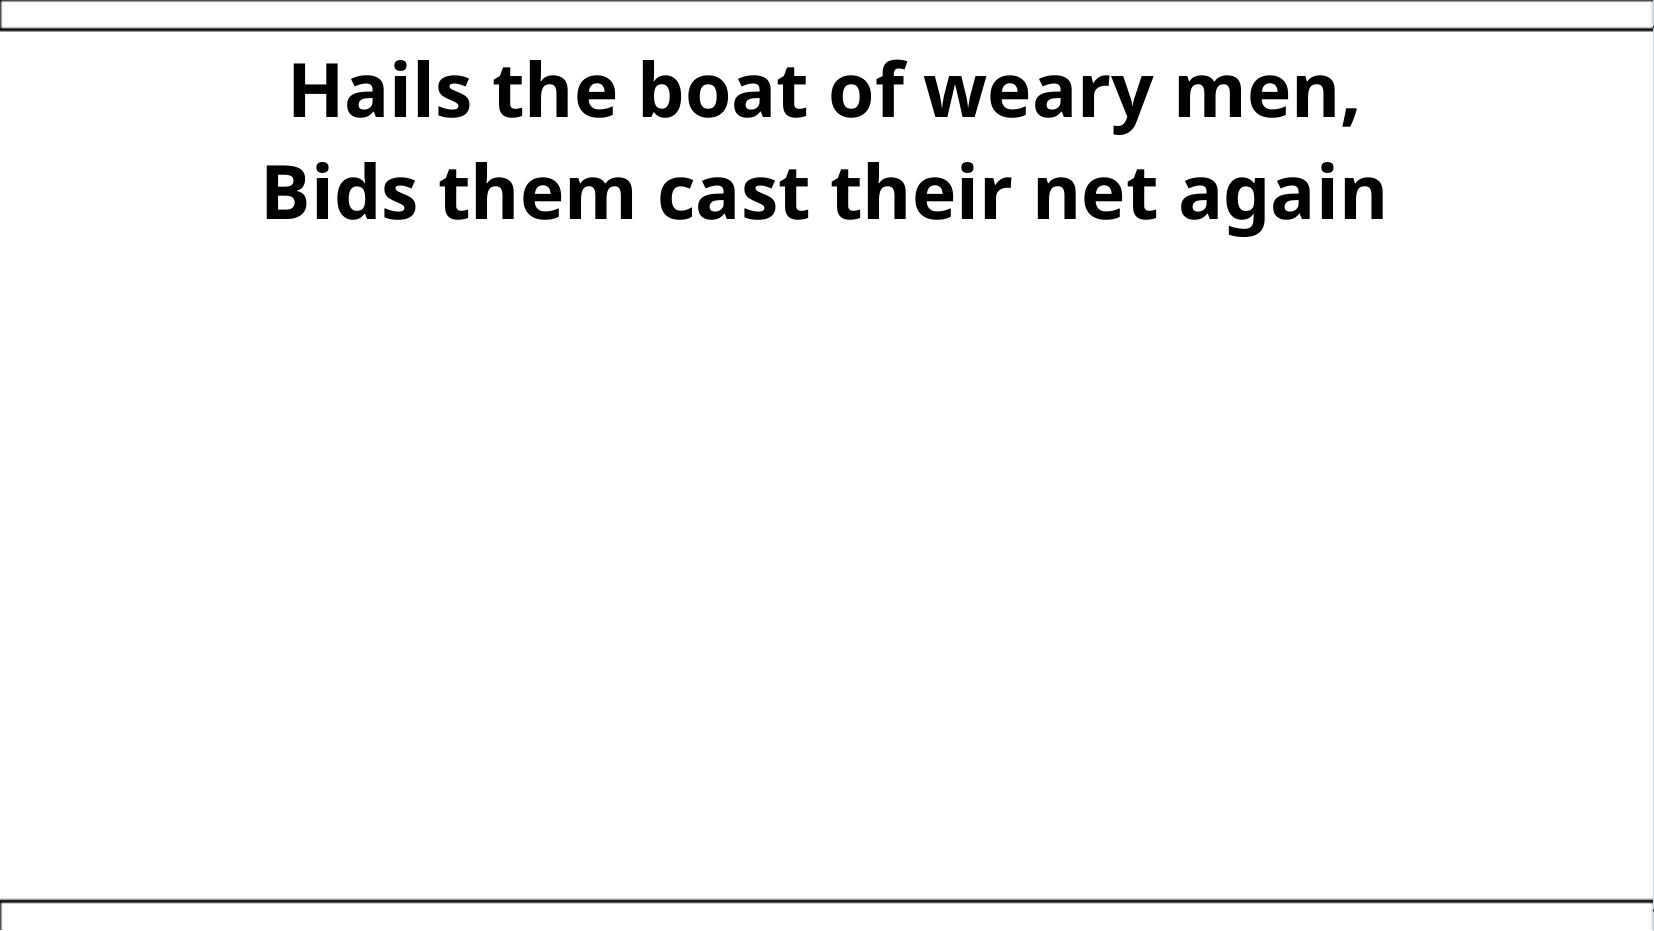

Hails the boat of weary men,
Bids them cast their net again